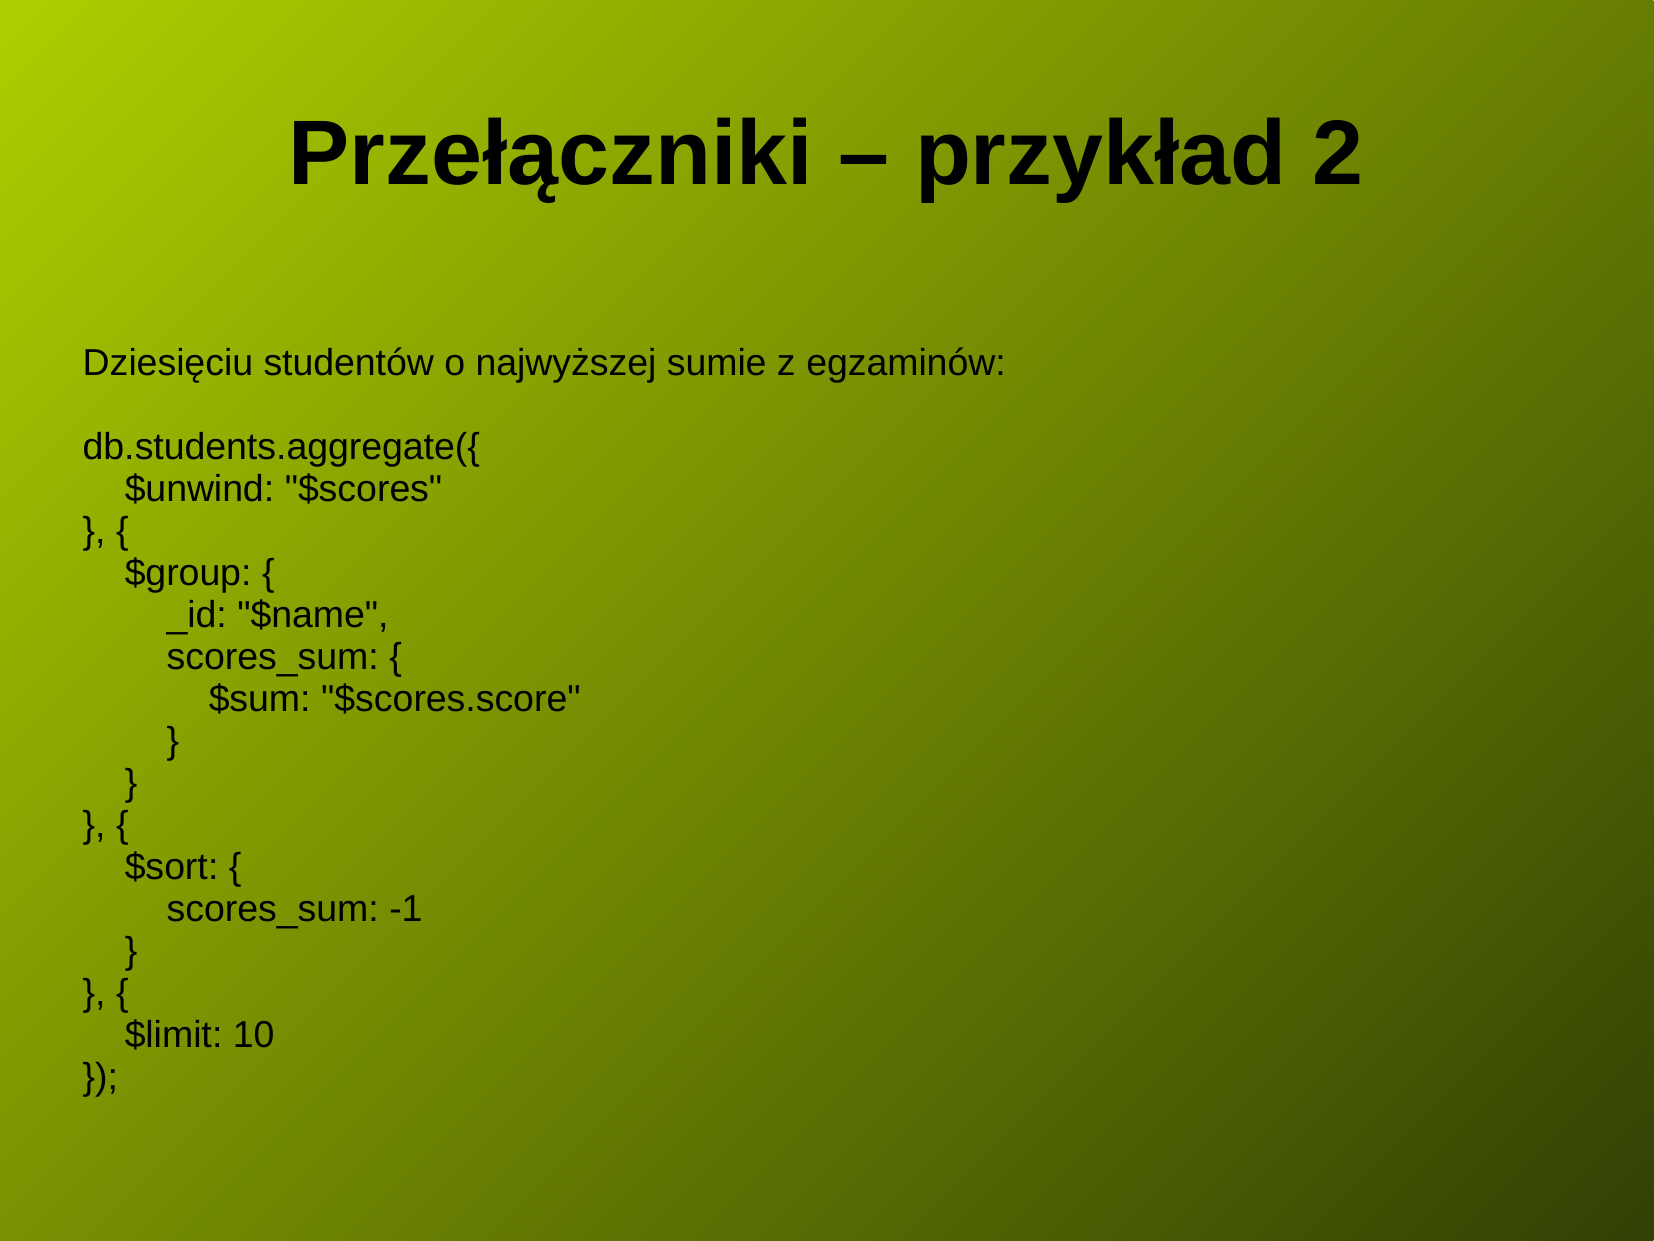

# Przełączniki – przykład 2
Dziesięciu studentów o najwyższej sumie z egzaminów:
db.students.aggregate({
 $unwind: "$scores"
}, {
 $group: {
 _id: "$name",
 scores_sum: {
 $sum: "$scores.score"
 }
 }
}, {
 $sort: {
 scores_sum: -1
 }
}, {
 $limit: 10
});